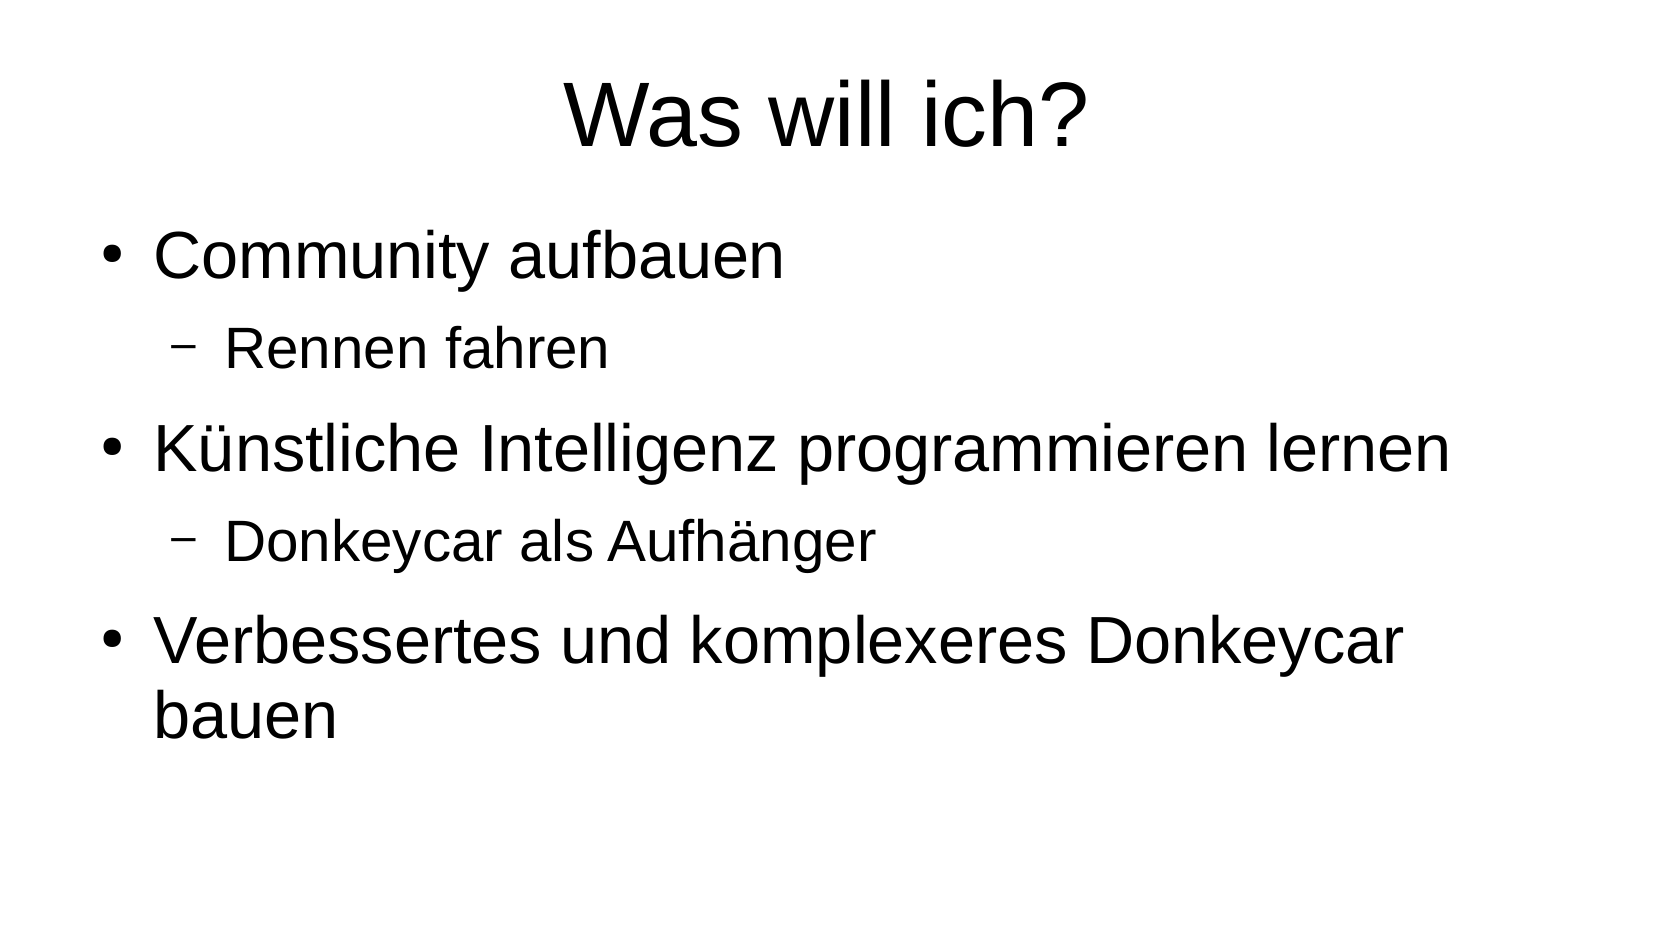

# Was will ich?
Community aufbauen
Rennen fahren
Künstliche Intelligenz programmieren lernen
Donkeycar als Aufhänger
Verbessertes und komplexeres Donkeycar bauen